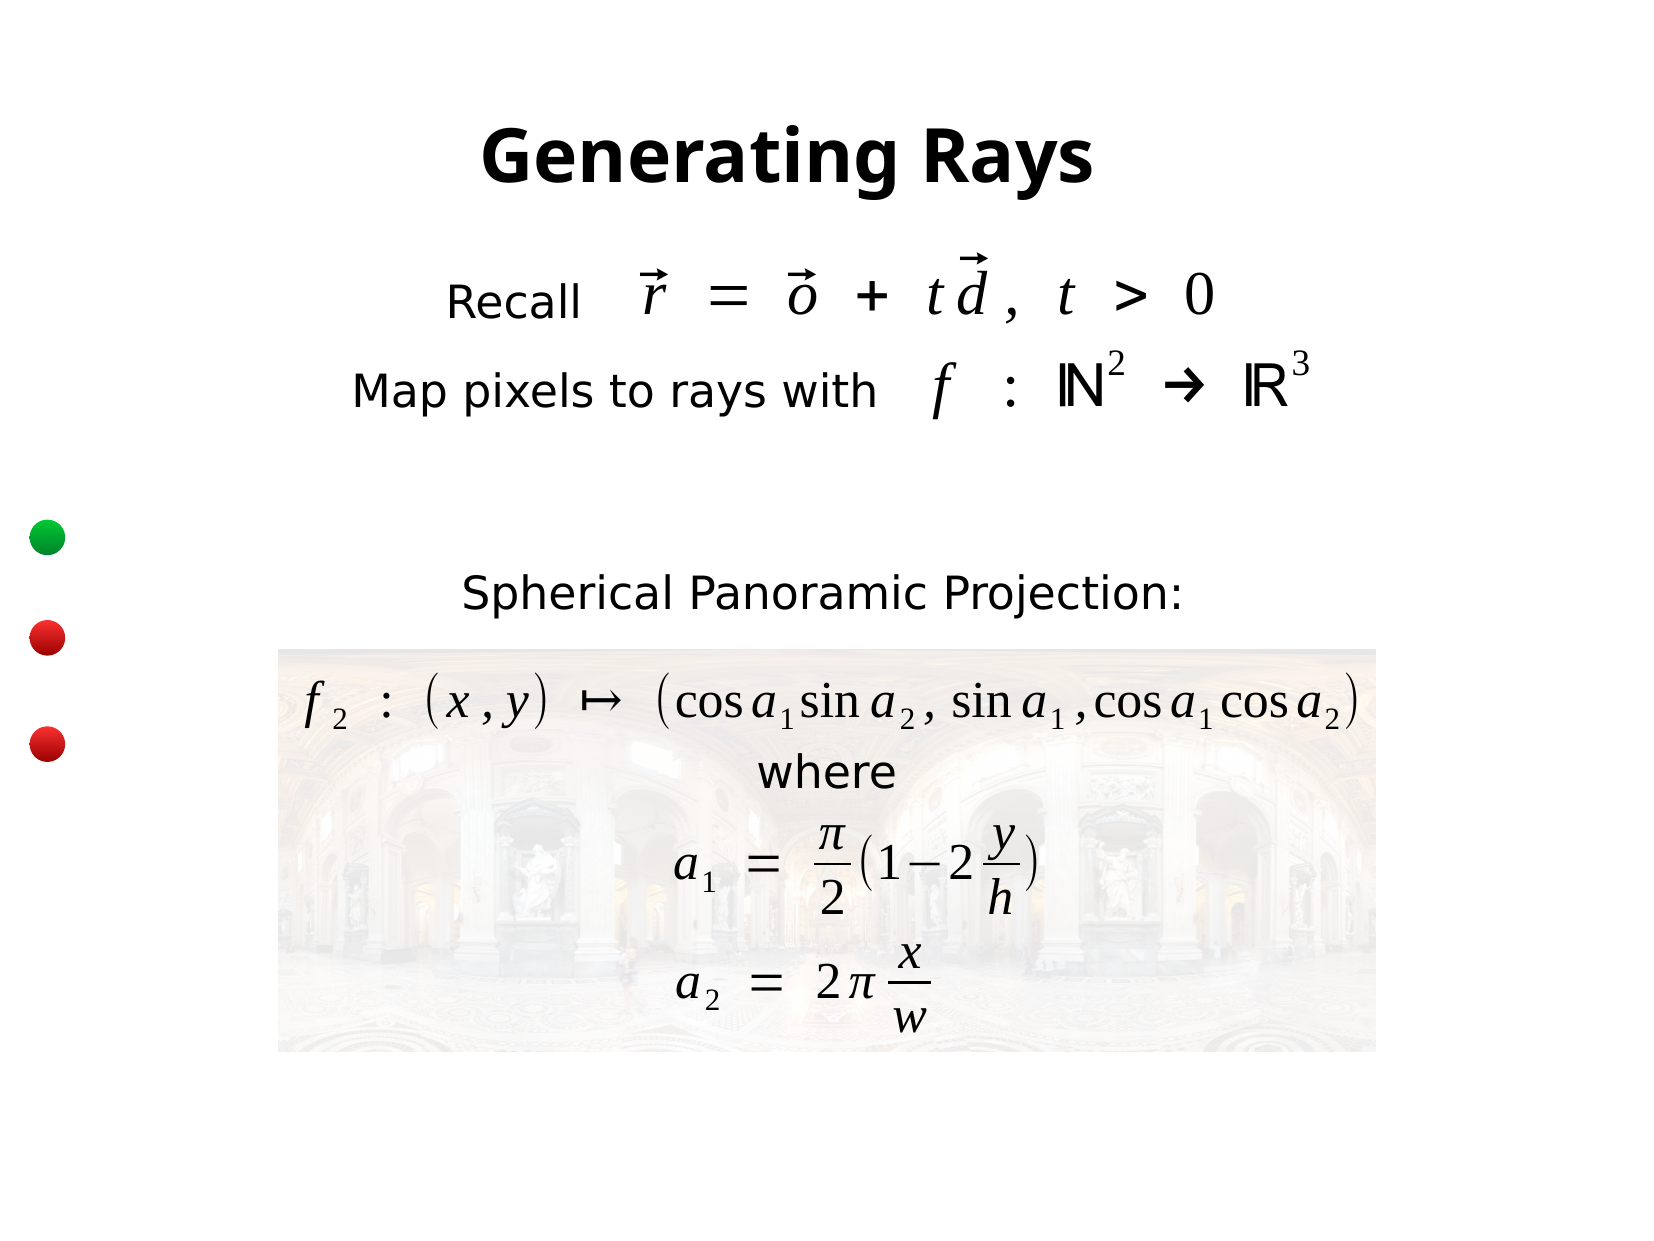

Generating Rays
Recall
Map pixels to rays with
Spherical Panoramic Projection:
where